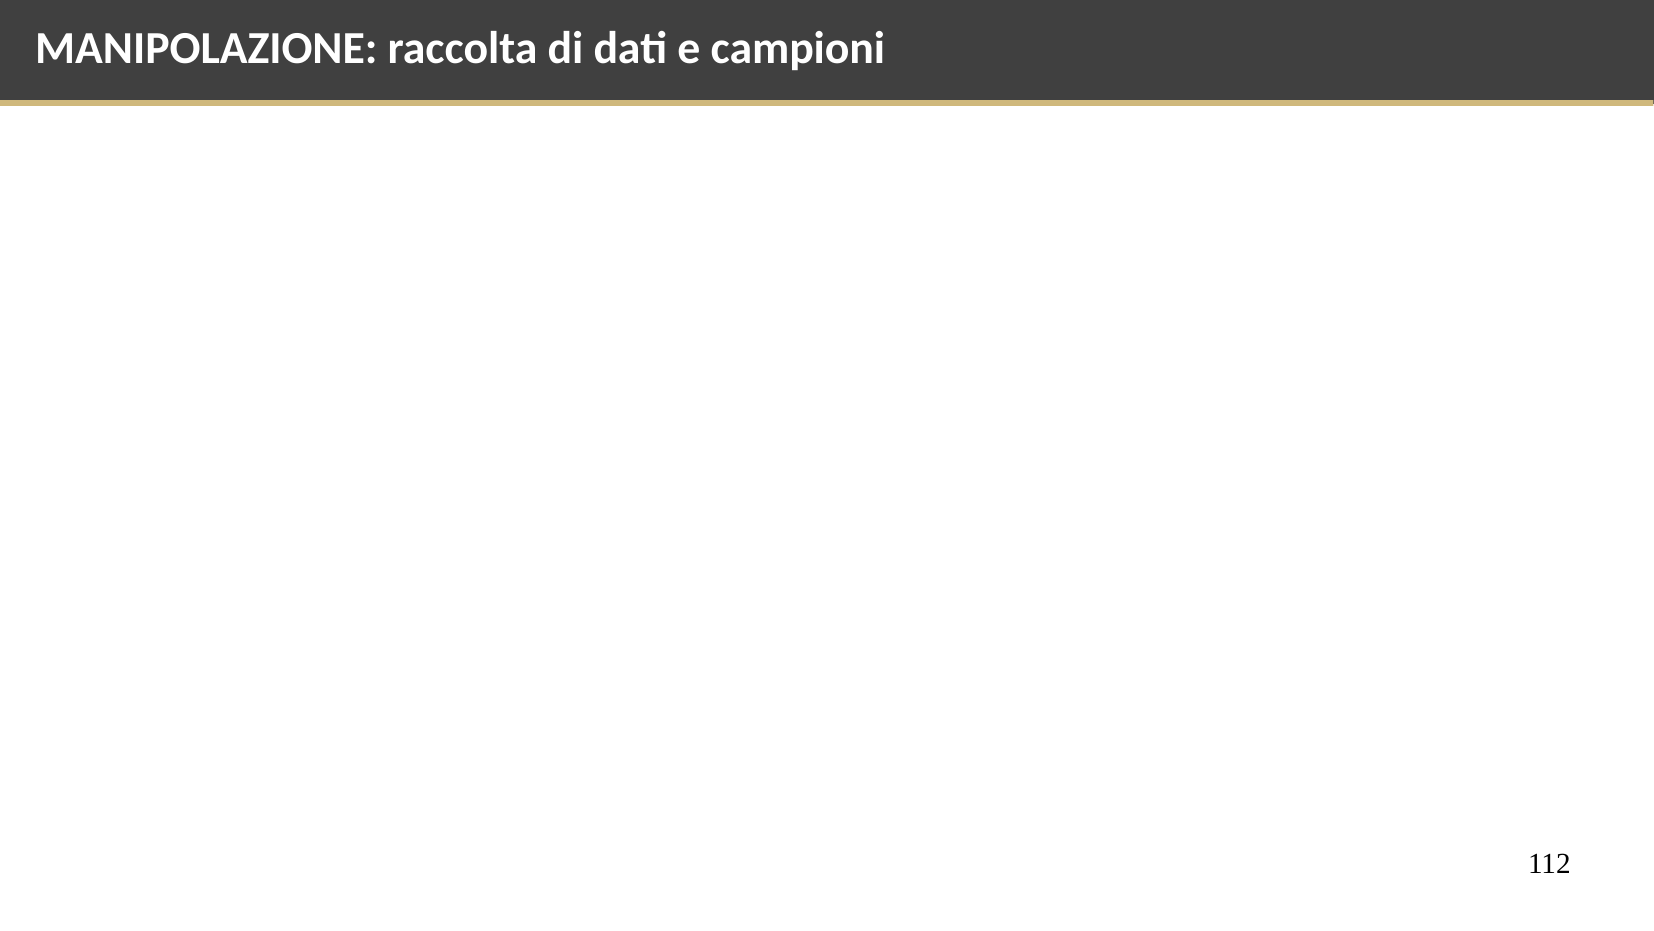

MANIPOLAZIONE: raccolta di dati e campioni
112